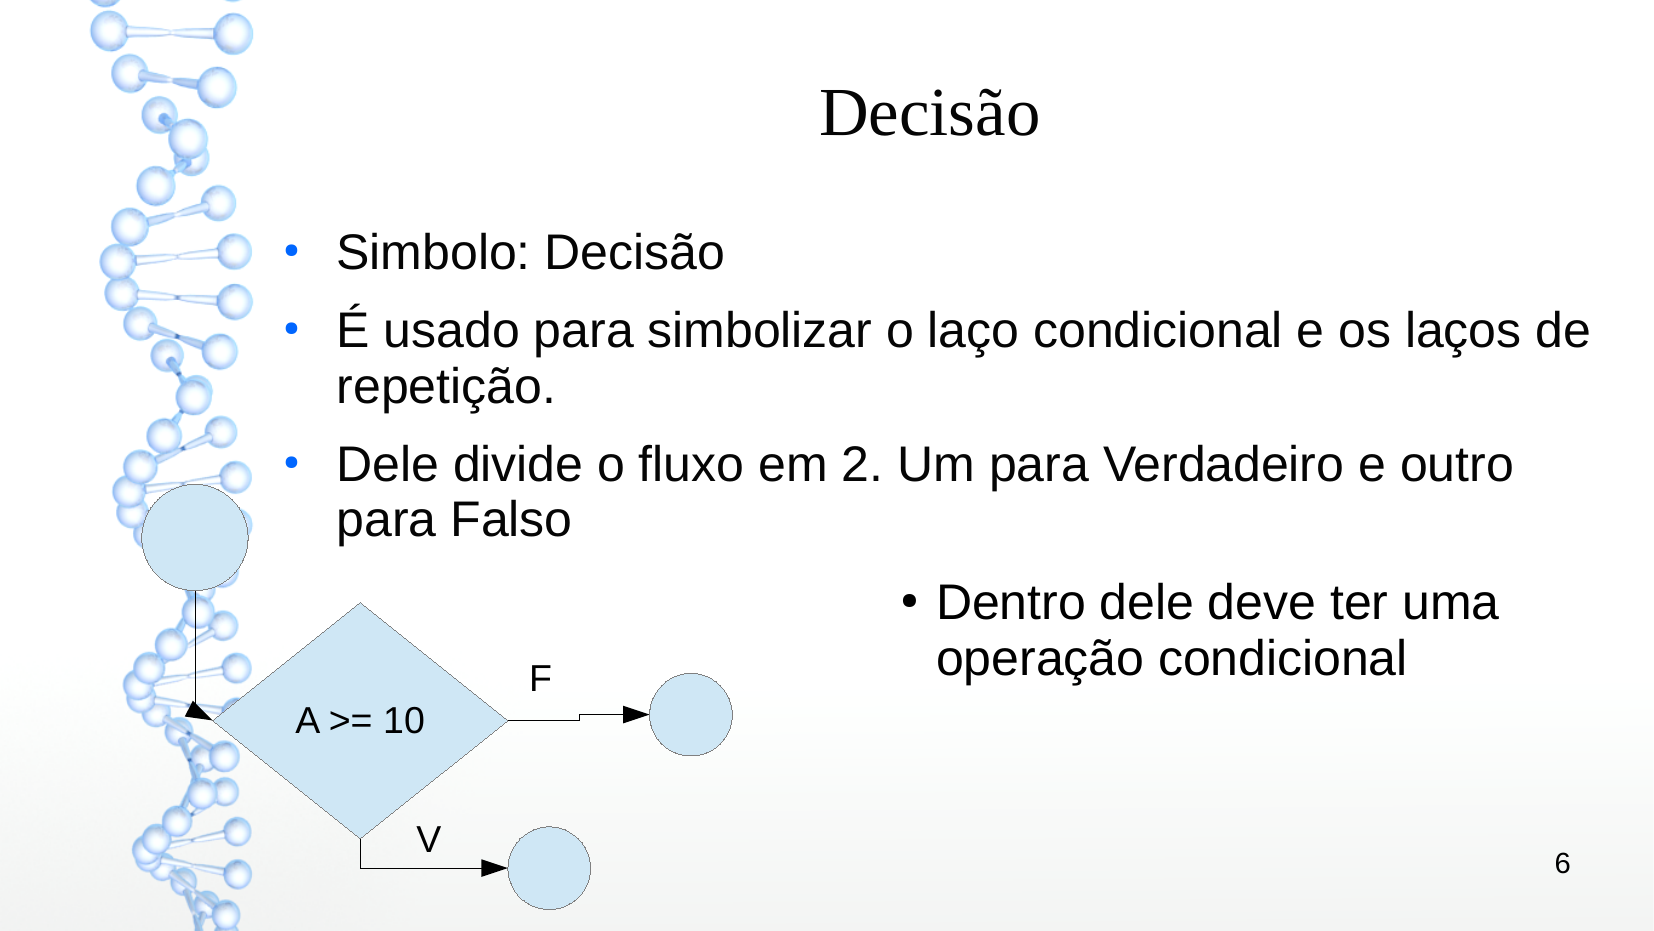

# Decisão
Simbolo: Decisão
É usado para simbolizar o laço condicional e os laços de repetição.
Dele divide o fluxo em 2. Um para Verdadeiro e outro para Falso
Dentro dele deve ter uma operação condicional
A >= 10
F
V
6